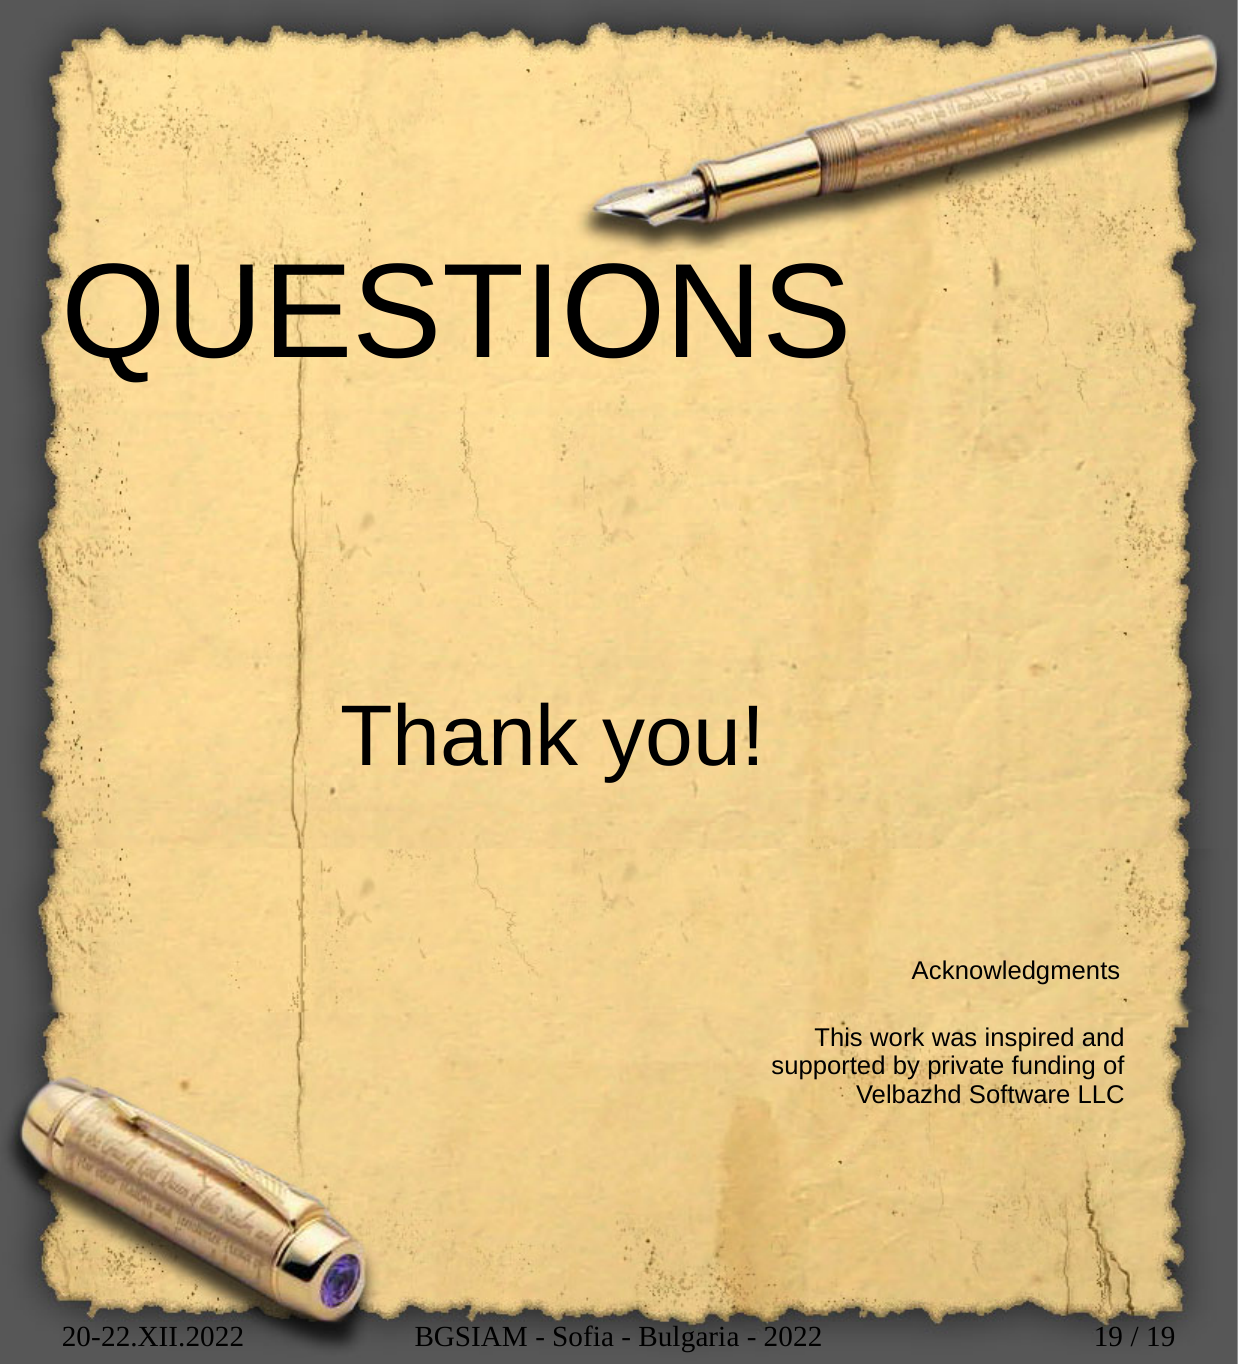

# Questions
 Thank you!
Acknowledgments
This work was inspired and
supported by private funding of
Velbazhd Software LLC
20-22.XII.2022
BGSIAM - Sofia - Bulgaria - 2022
19